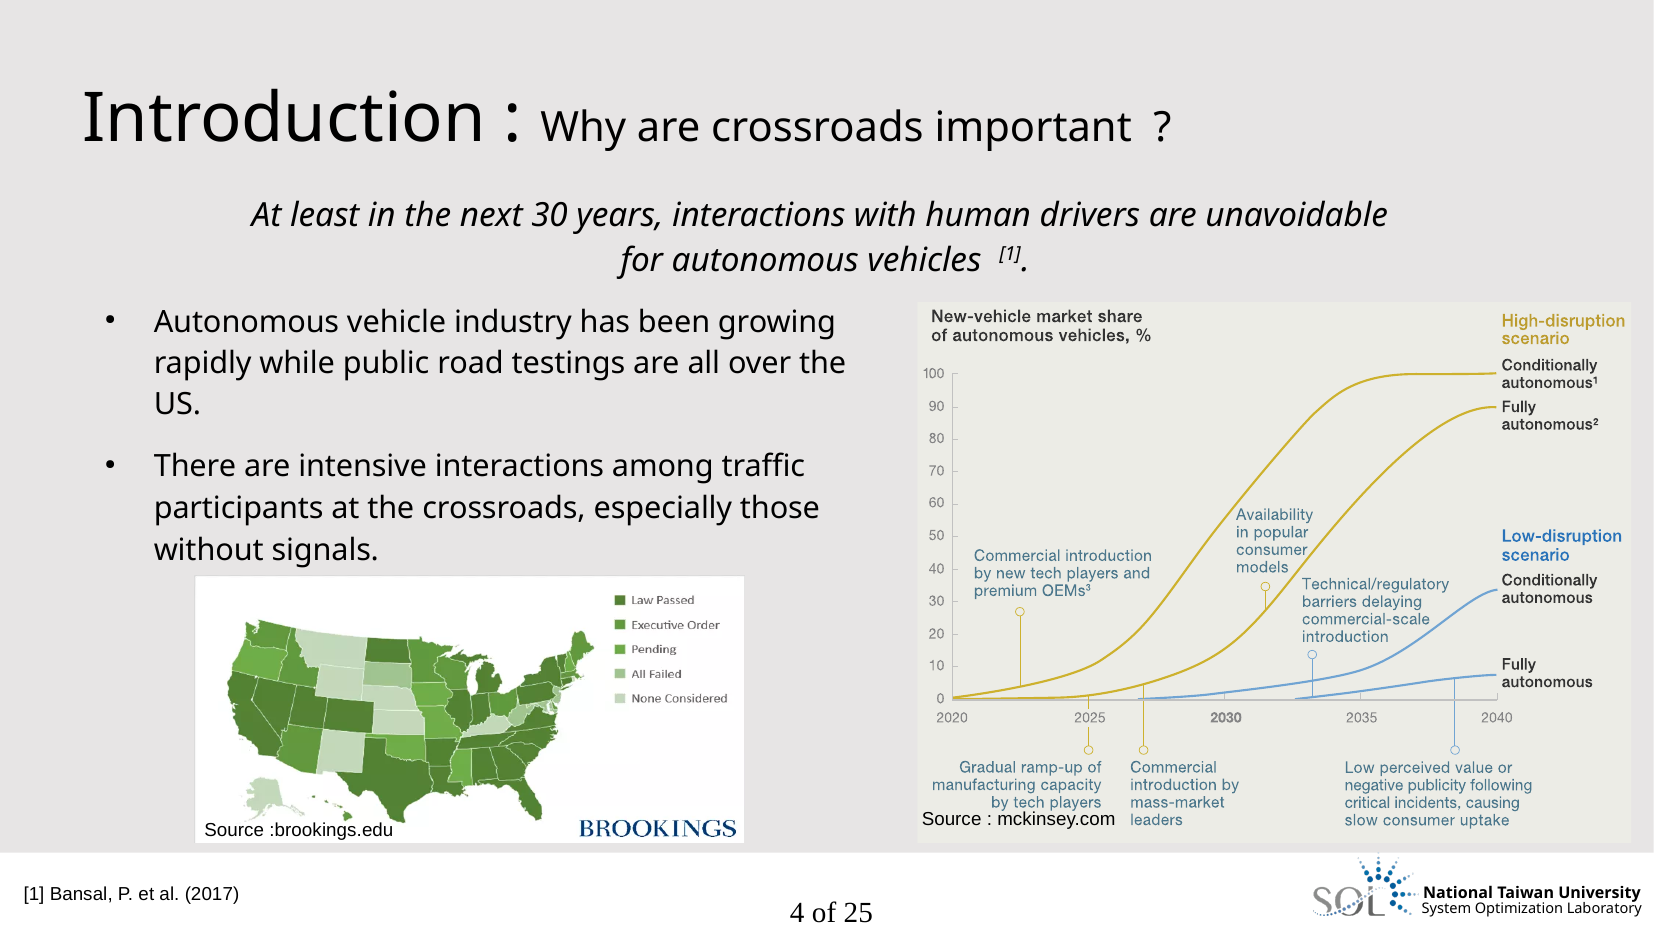

# Introduction : Why are crossroads important ?
At least in the next 30 years, interactions with human drivers are unavoidable
for autonomous vehicles [1].
Autonomous vehicle industry has been growing rapidly while public road testings are all over the US.
There are intensive interactions among traffic participants at the crossroads, especially those without signals.
Source : mckinsey.com
Source :brookings.edu
[1] Bansal, P. et al. (2017)
4